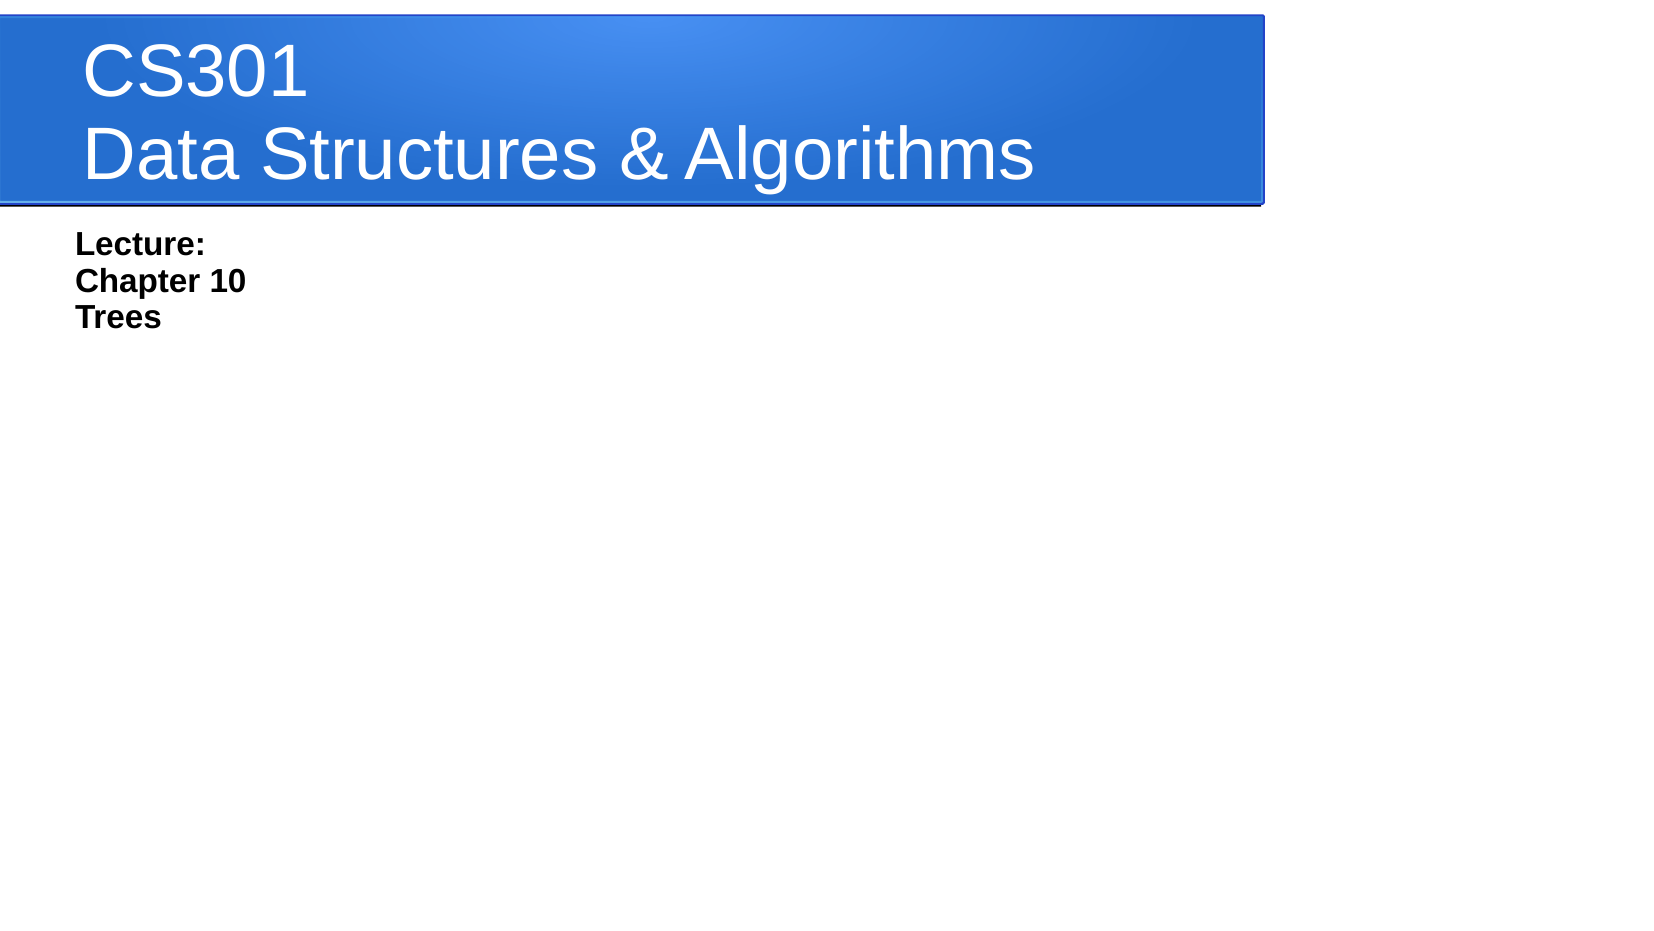

# CS301 Data Structures & Algorithms
Lecture:
Chapter 10
Trees